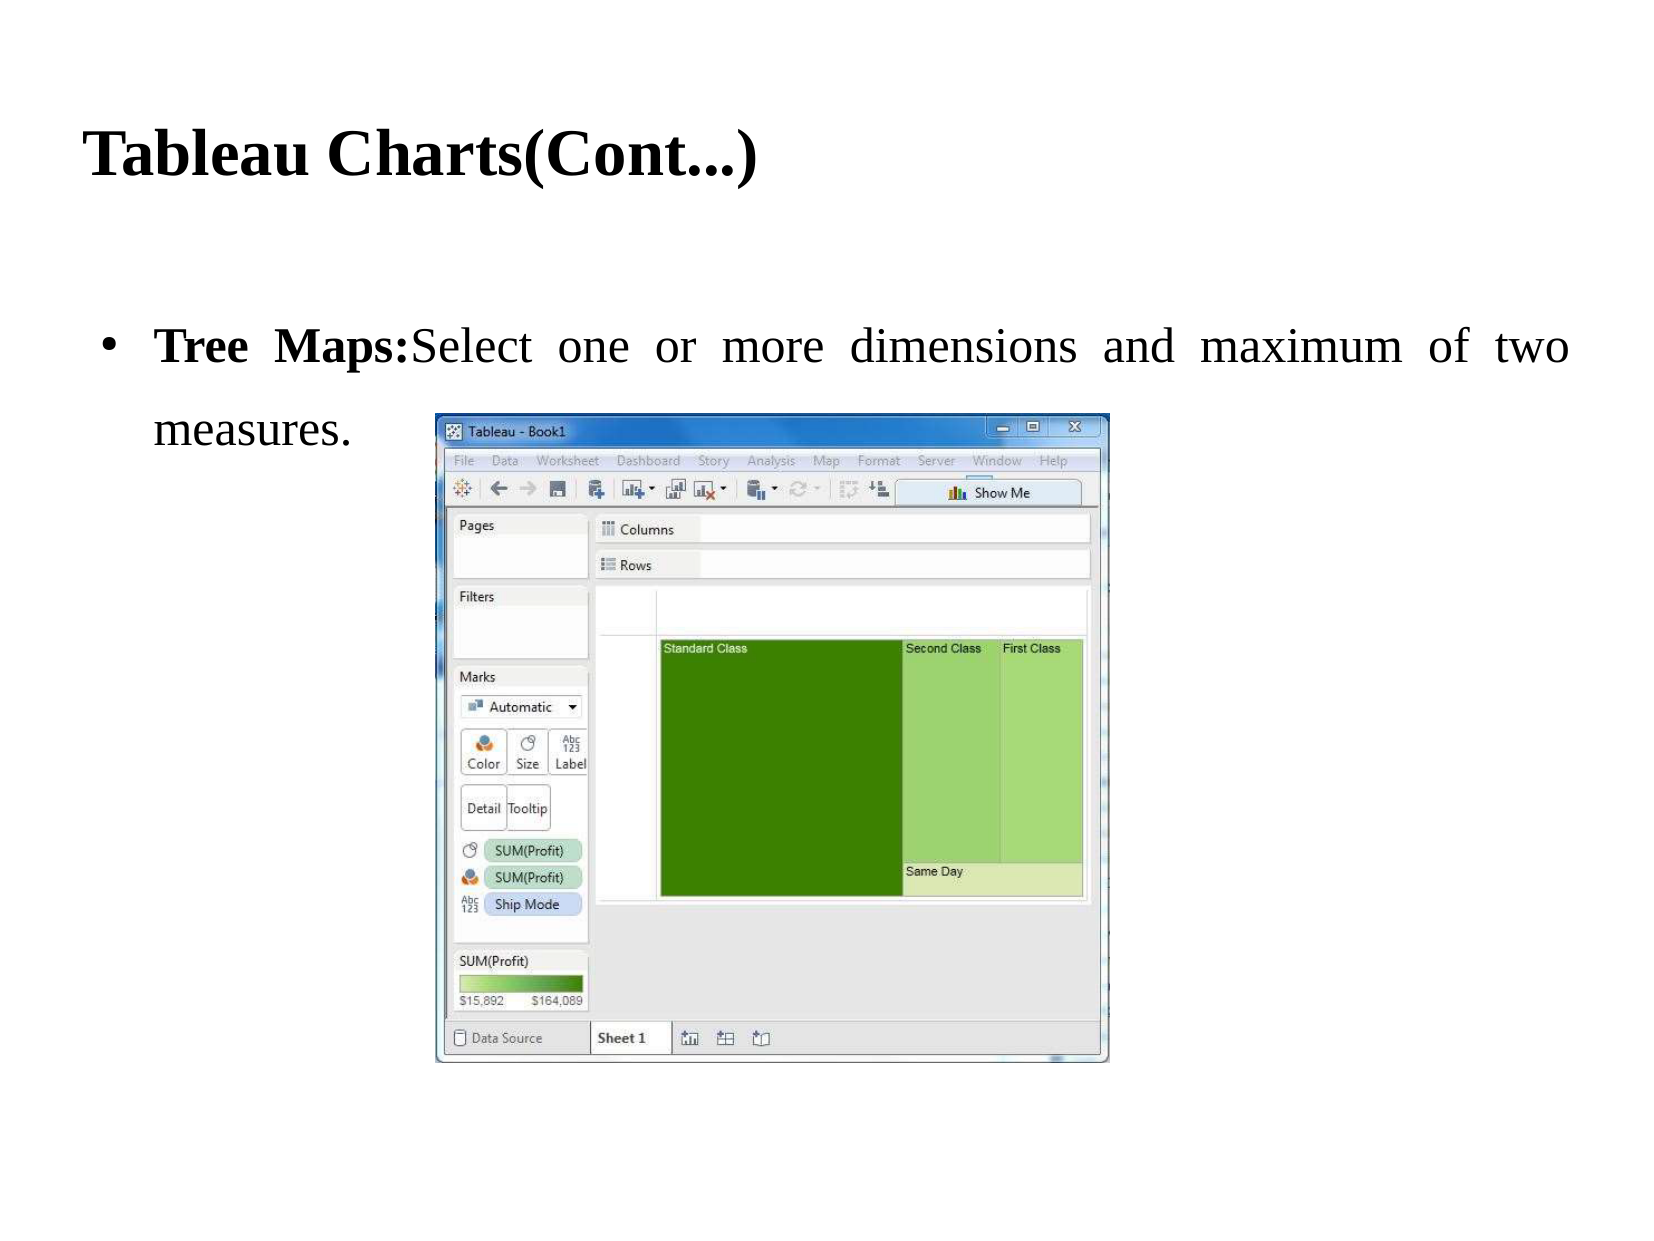

# Tableau Charts(Cont...)
Tree Maps:Select one or more dimensions and maximum of two measures.